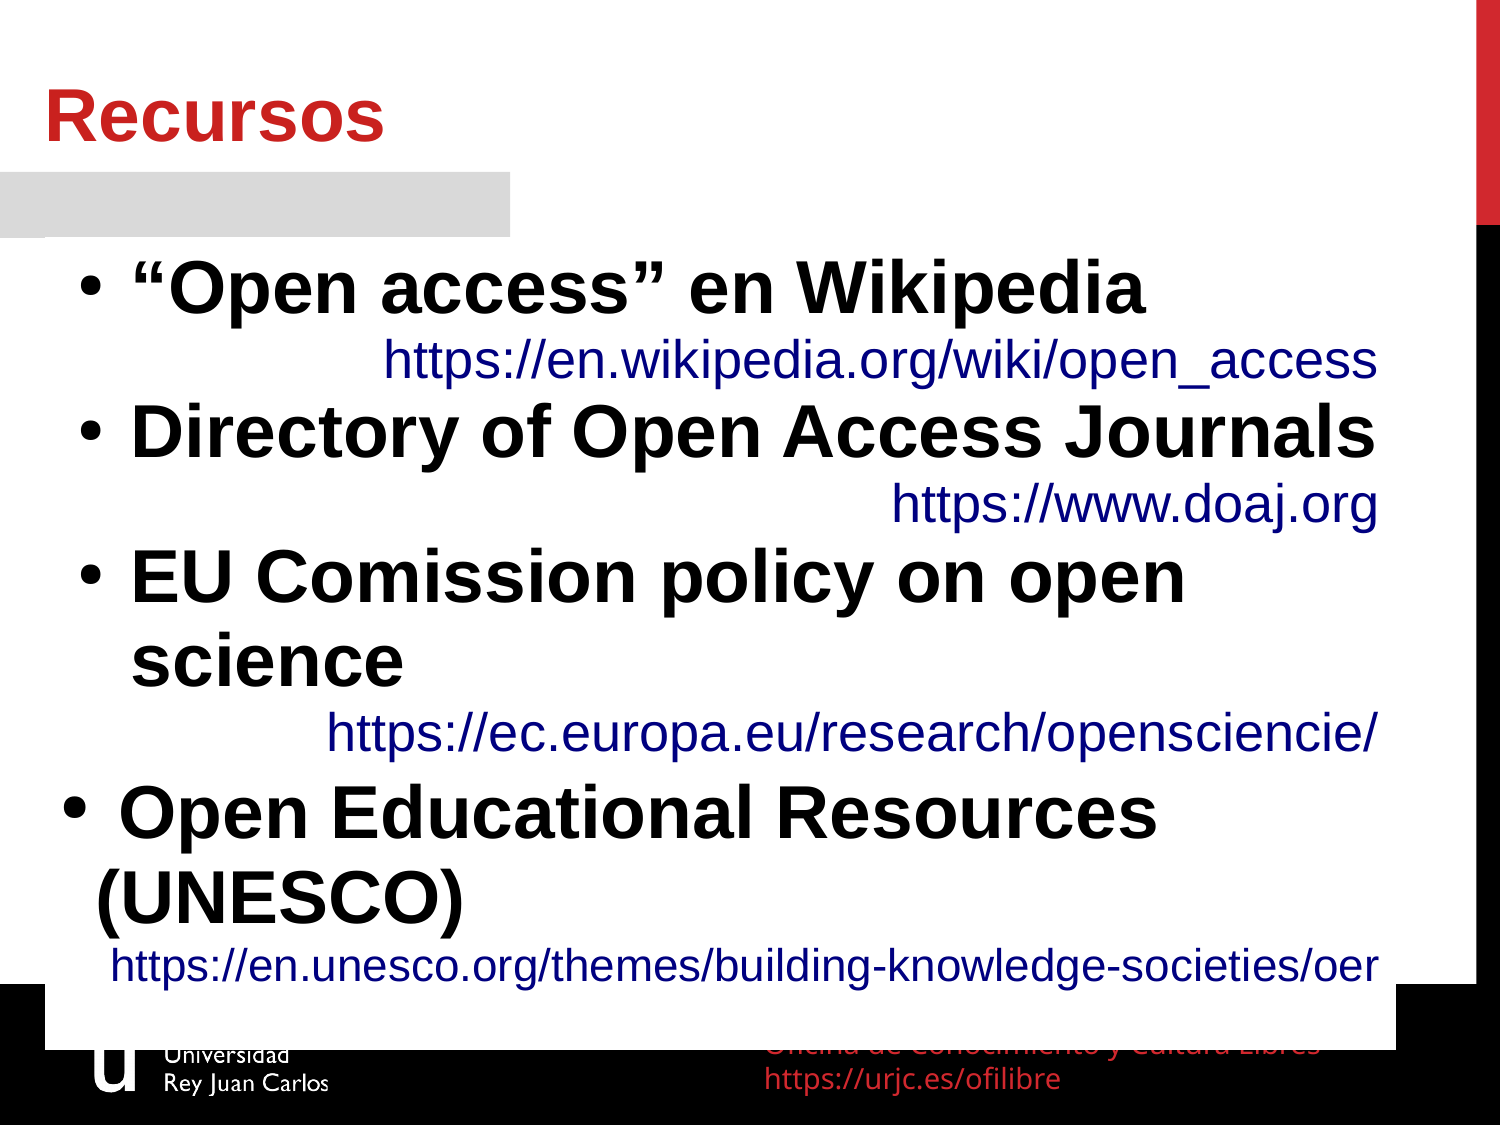

#
Recursos
“Open access” en Wikipedia
https://en.wikipedia.org/wiki/open_access
Directory of Open Access Journals
https://www.doaj.org
EU Comission policy on open science
https://ec.europa.eu/research/opensciencie/
 Open Educational Resources (UNESCO)
https://en.unesco.org/themes/building-knowledge-societies/oer
Oficina de Conocimiento y Cultura Libres
https://urjc.es/ofilibre